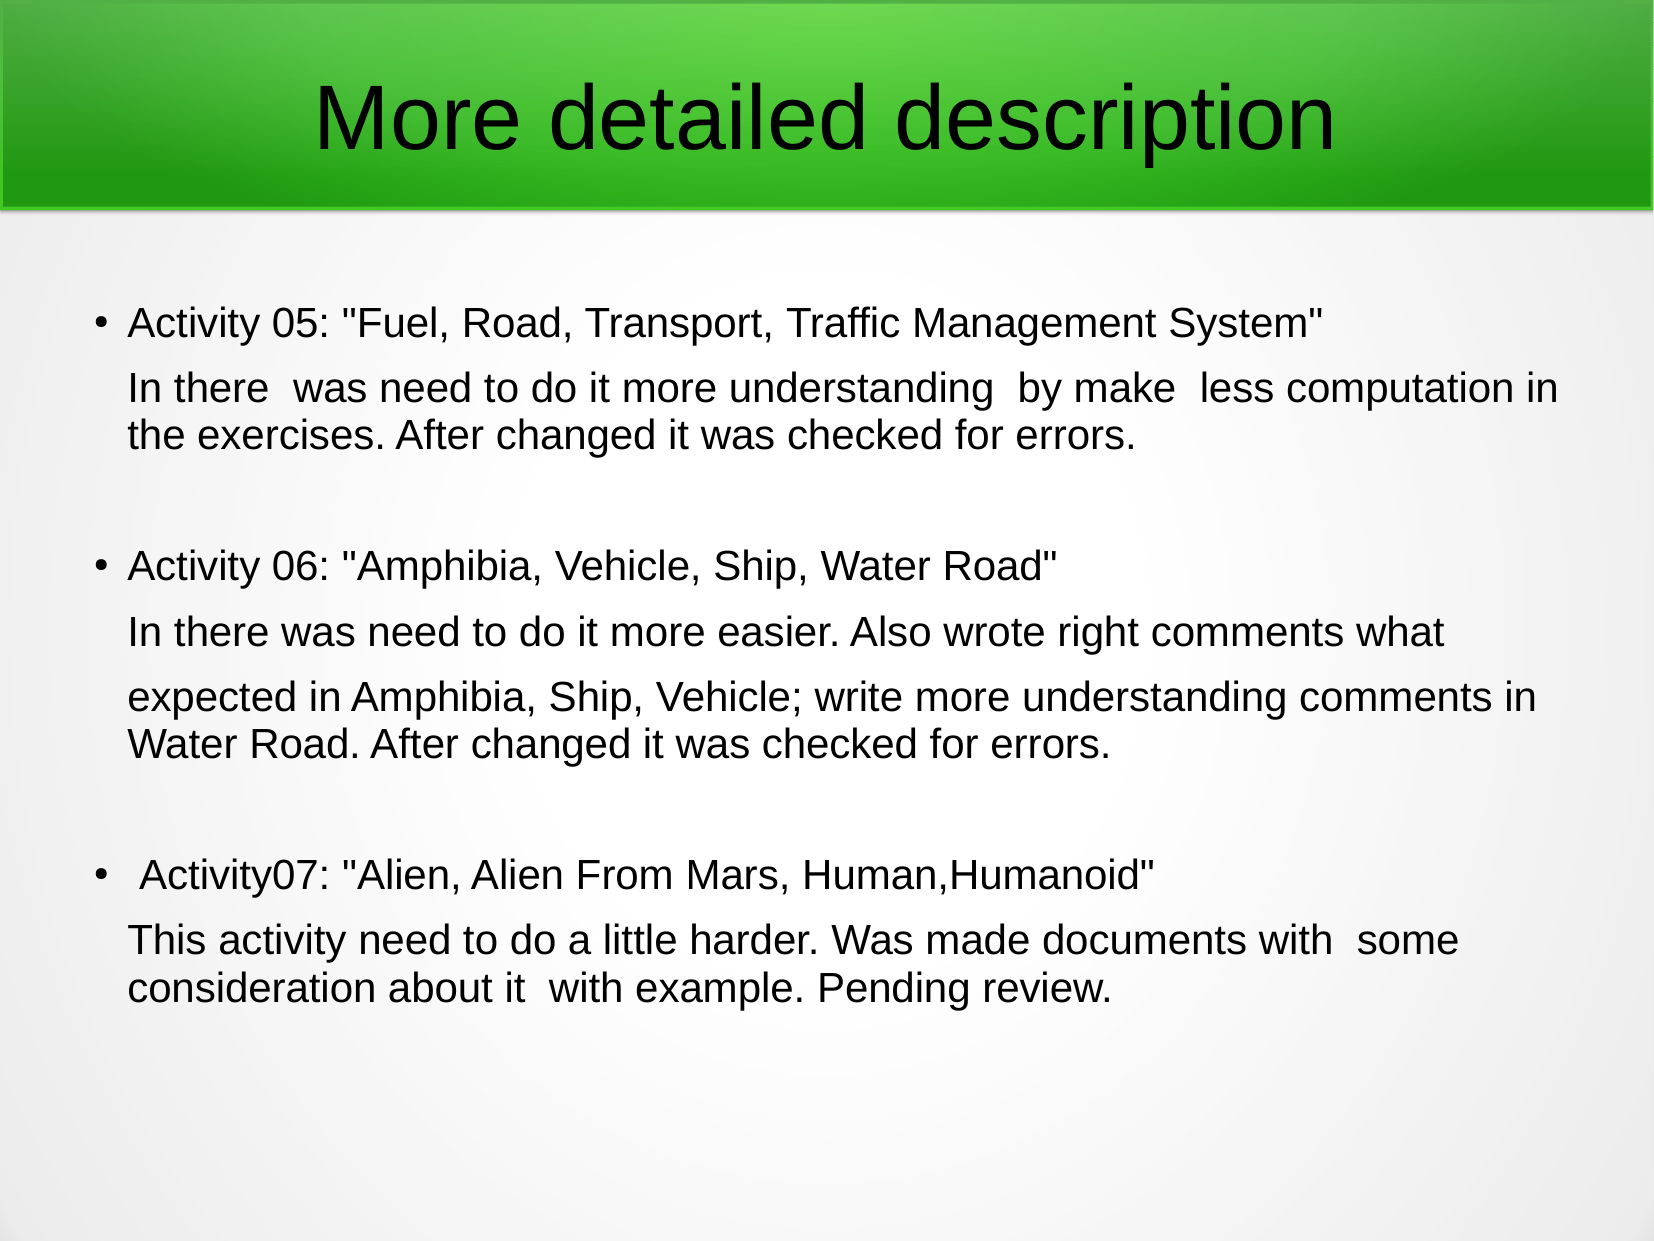

# More detailed description
Activity 05: "Fuel, Road, Transport, Traffic Management System"
In there was need to do it more understanding by make less computation in the exercises. After changed it was checked for errors.
Activity 06: "Amphibia, Vehicle, Ship, Water Road"
In there was need to do it more easier. Also wrote right comments what
expected in Amphibia, Ship, Vehicle; write more understanding comments in Water Road. After changed it was checked for errors.
 Activity07: "Alien, Alien From Mars, Human,Humanoid"
This activity need to do a little harder. Was made documents with some consideration about it with example. Pending review.